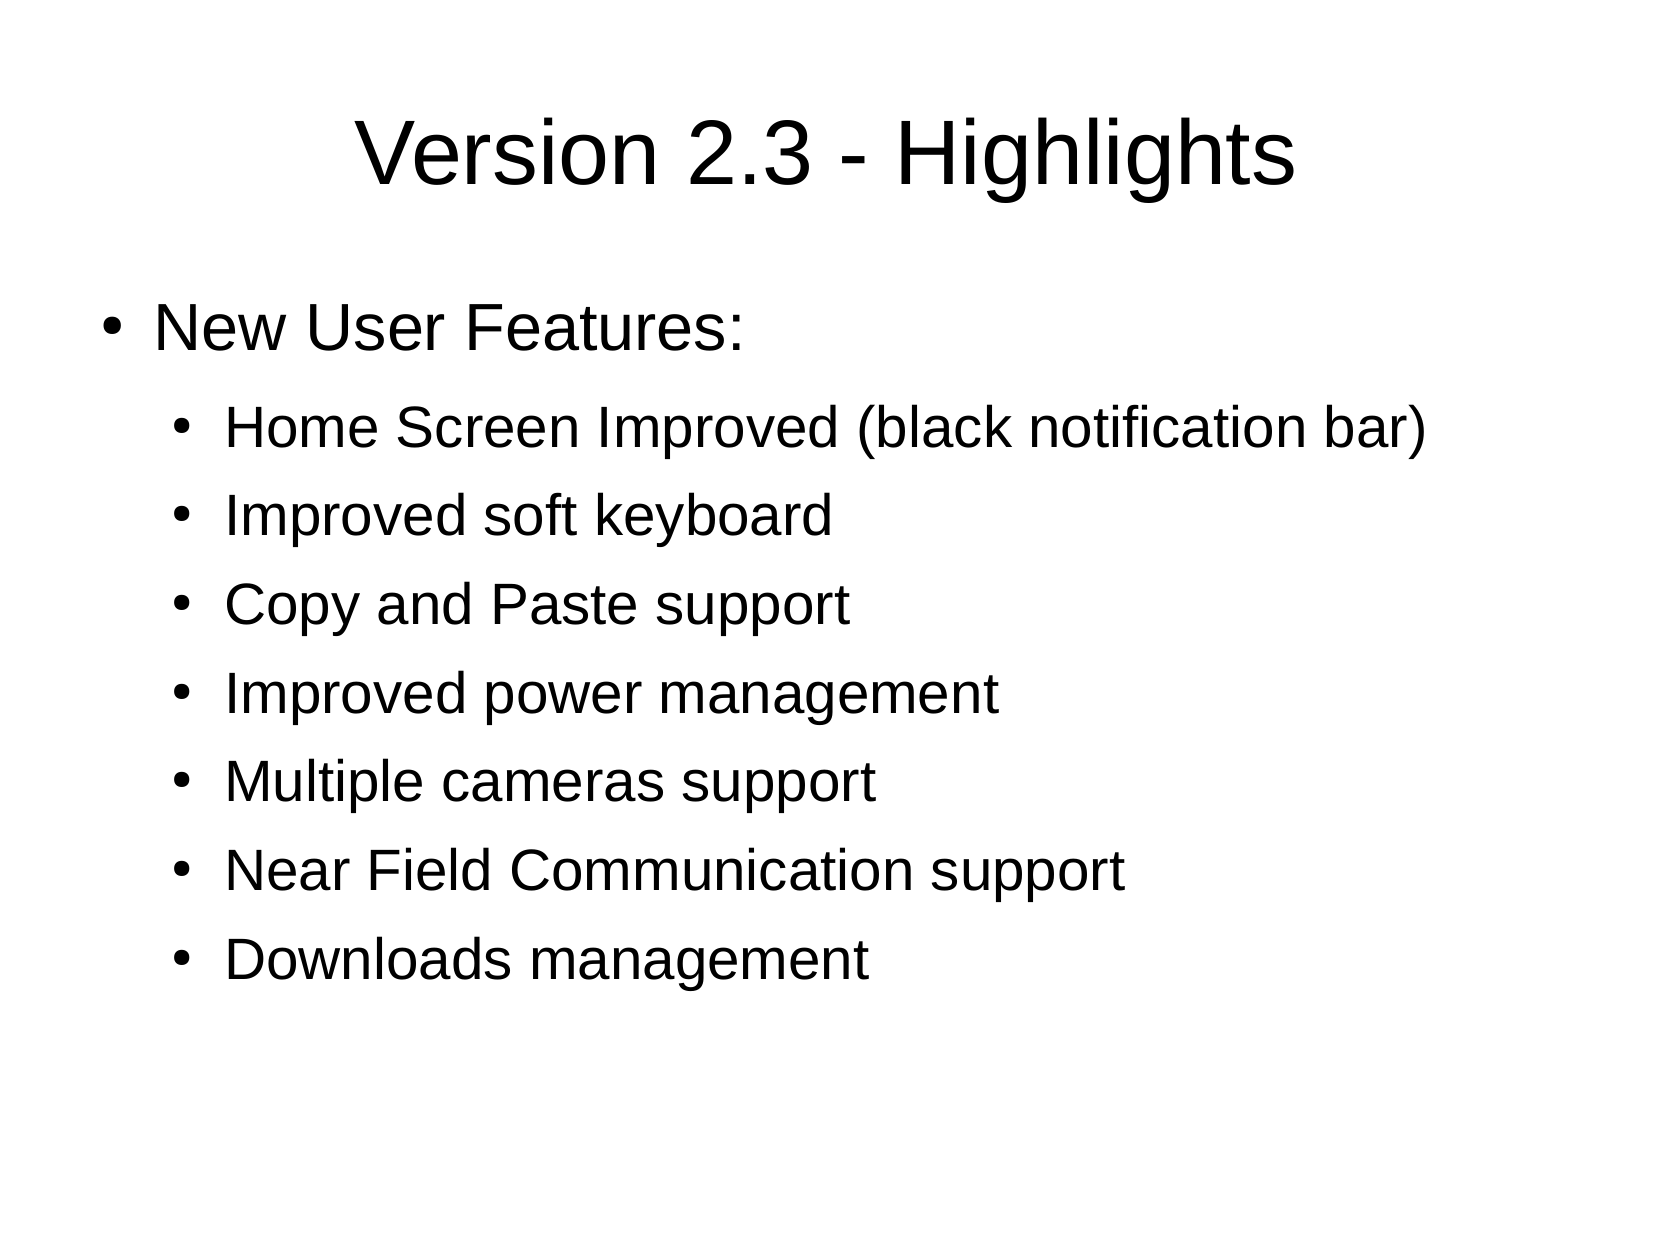

# Version 2.3 - Highlights
New User Features:
Home Screen Improved (black notification bar)
Improved soft keyboard
Copy and Paste support
Improved power management
Multiple cameras support
Near Field Communication support
Downloads management